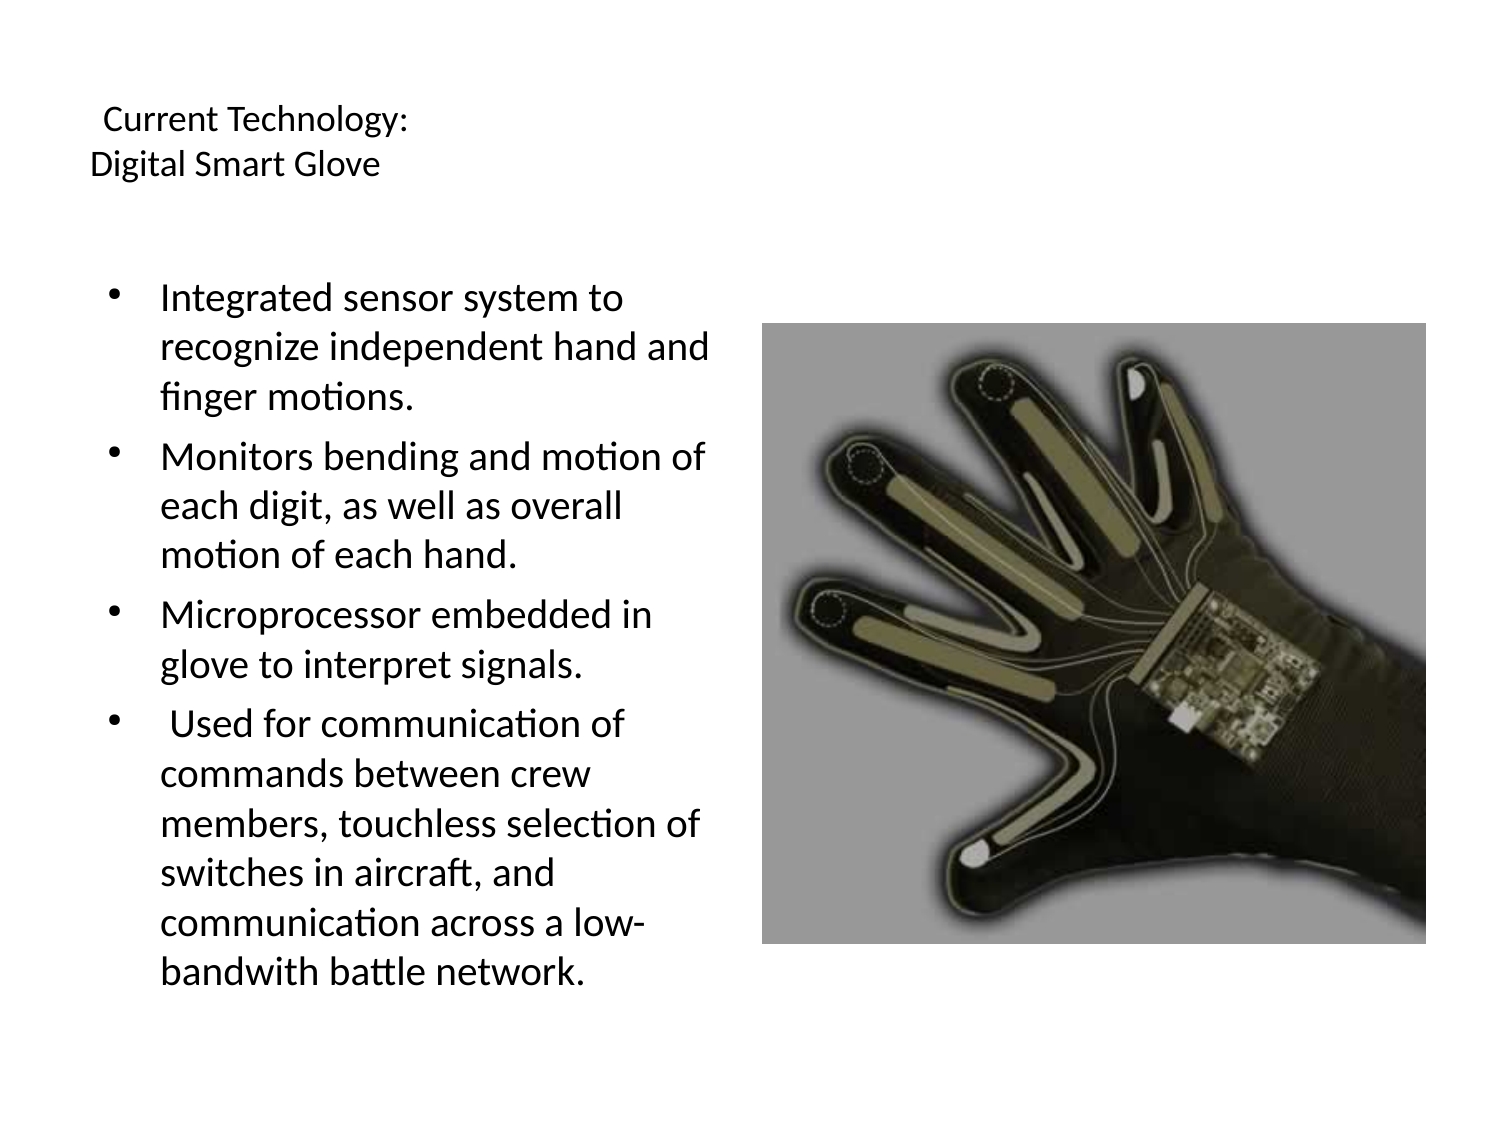

# Current Technology: Digital Smart Glove
Integrated sensor system to recognize independent hand and finger motions.
Monitors bending and motion of each digit, as well as overall motion of each hand.
Microprocessor embedded in glove to interpret signals.
 Used for communication of commands between crew members, touchless selection of switches in aircraft, and communication across a low-bandwith battle network.